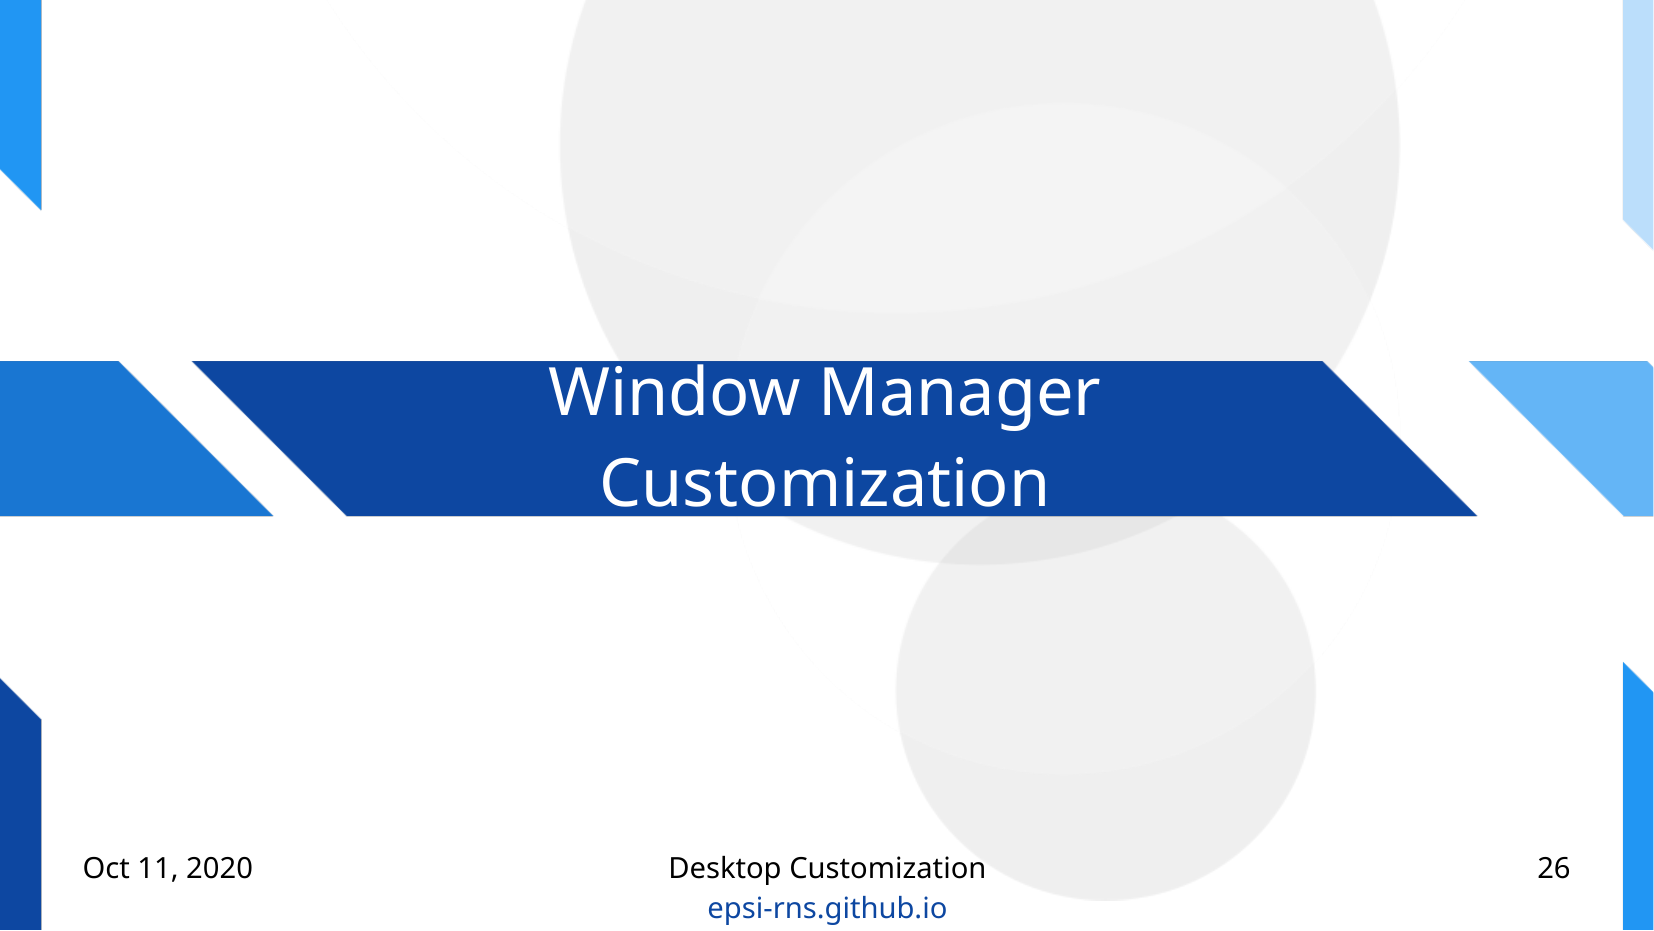

# Window Manager Customization
Oct 11, 2020
Desktop Customization
26